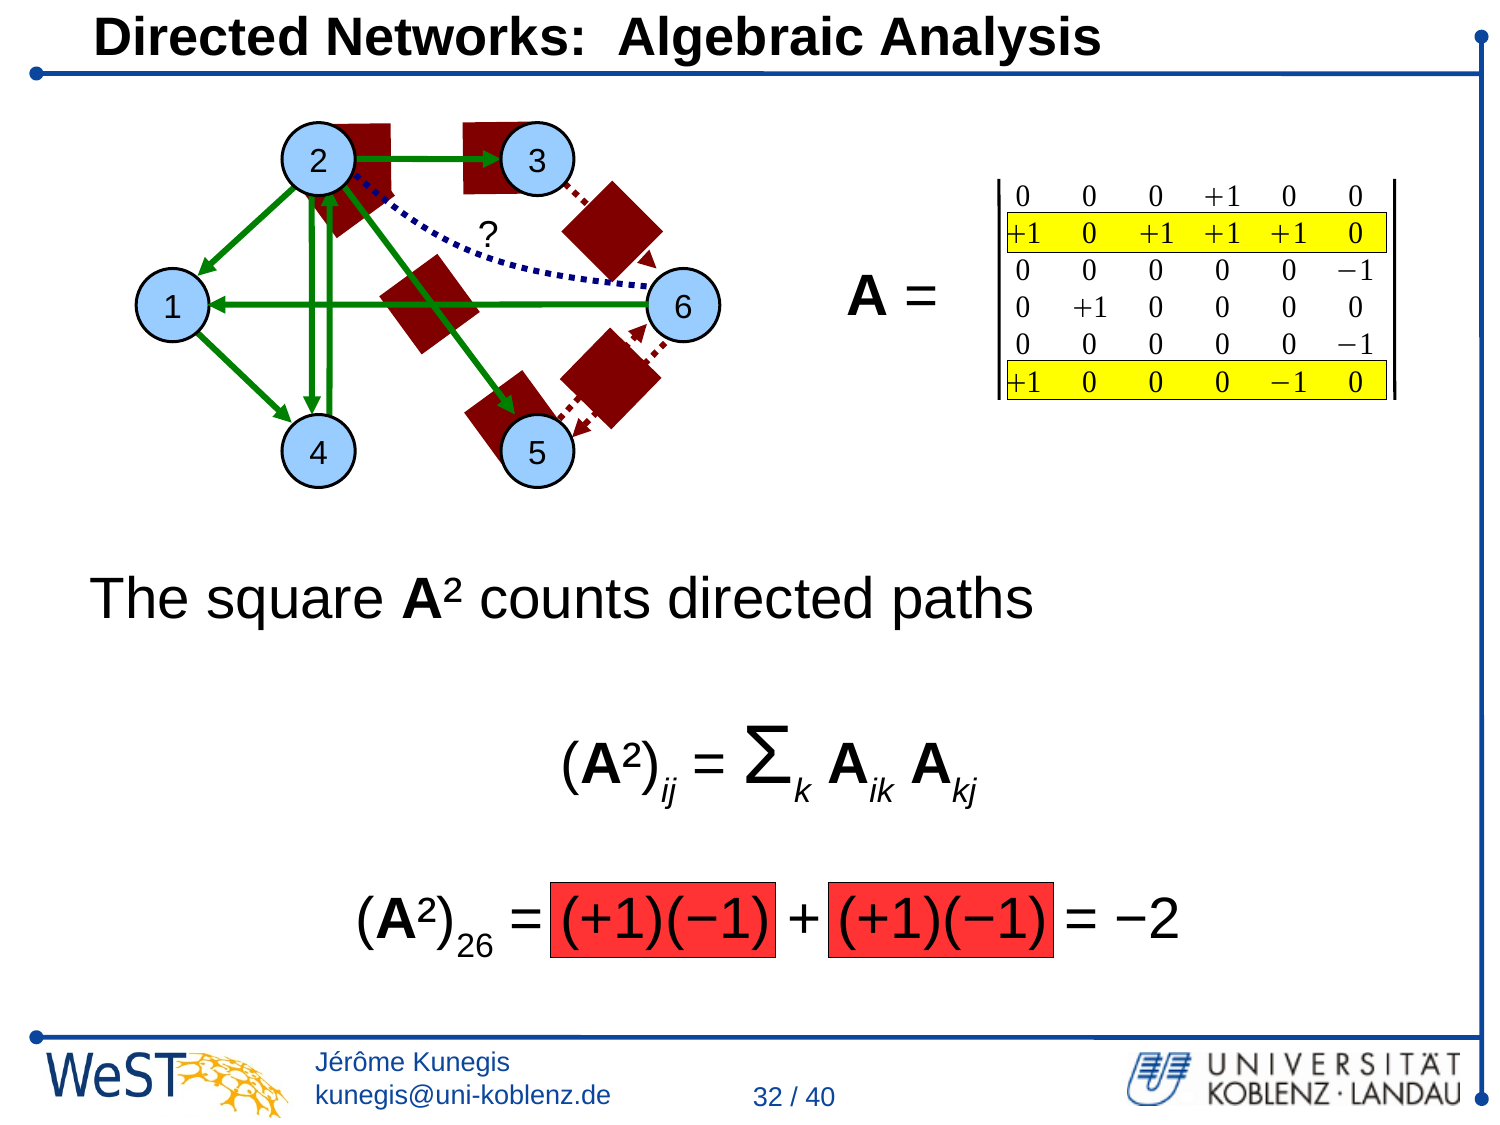

Directed Networks: Algebraic Analysis
2
3
?
A =
1
6
4
5
The square A² counts directed paths
(A²)ij = Σk Aik Akj
(A²)26 = (+1)(−1) + (+1)(−1) = −2